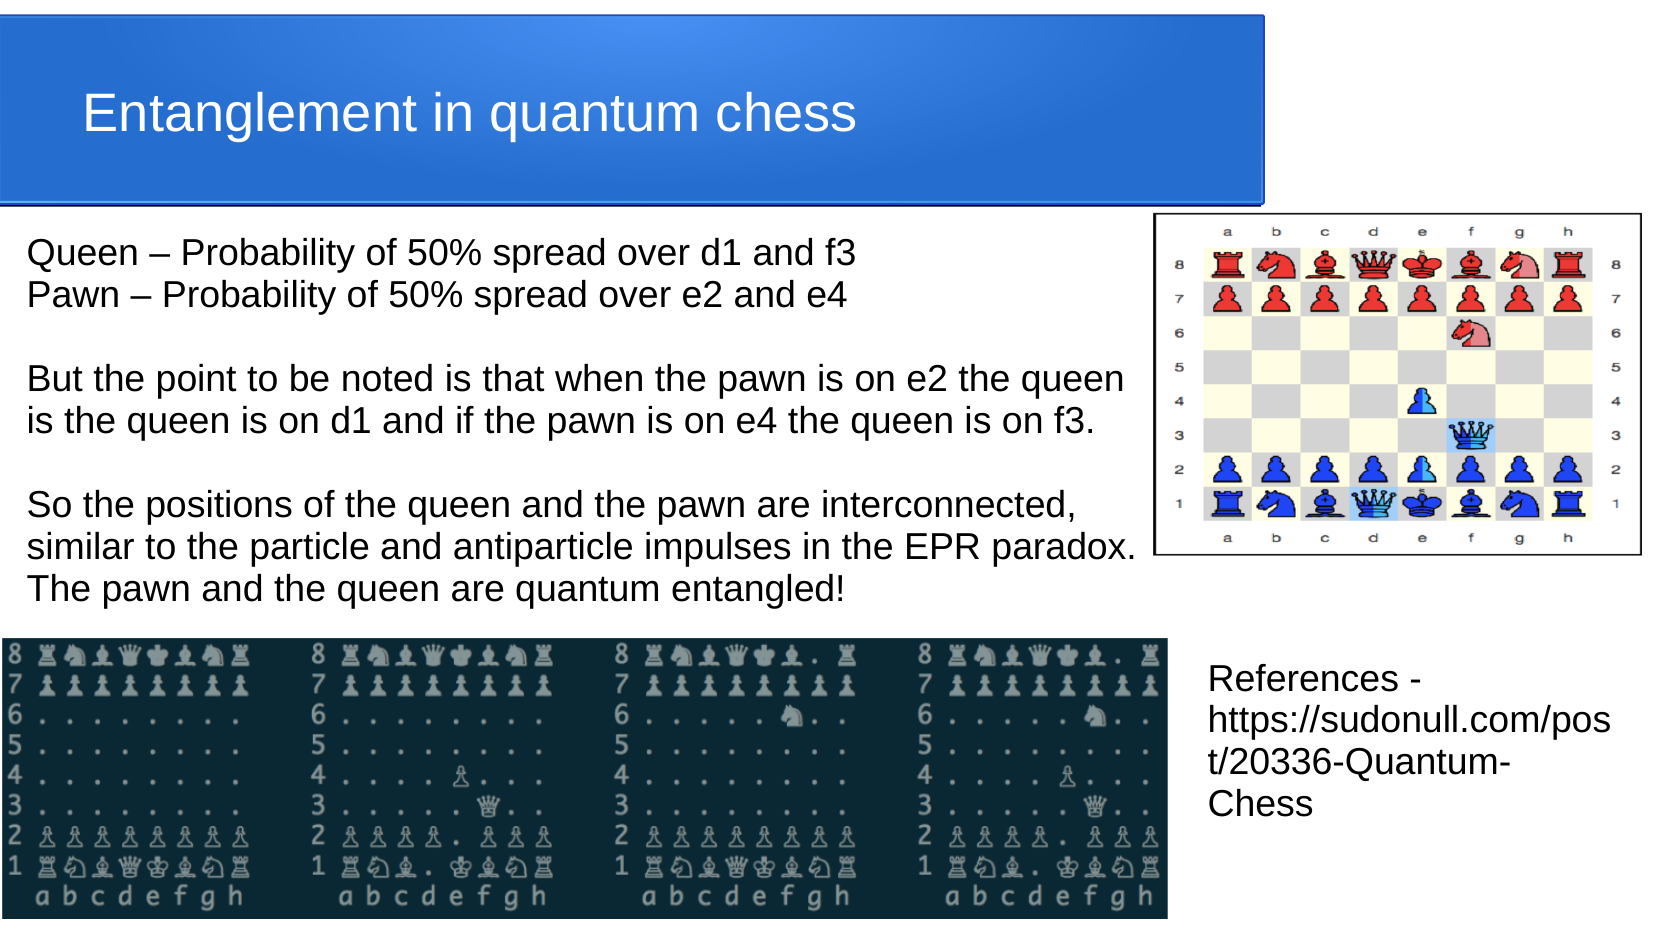

# Entanglement in quantum chess
Queen – Probability of 50% spread over d1 and f3
Pawn – Probability of 50% spread over e2 and e4
But the point to be noted is that when the pawn is on e2 the queen is the queen is on d1 and if the pawn is on e4 the queen is on f3.
So the positions of the queen and the pawn are interconnected, similar to the particle and antiparticle impulses in the EPR paradox. The pawn and the queen are quantum entangled!
References - https://sudonull.com/post/20336-Quantum-Chess